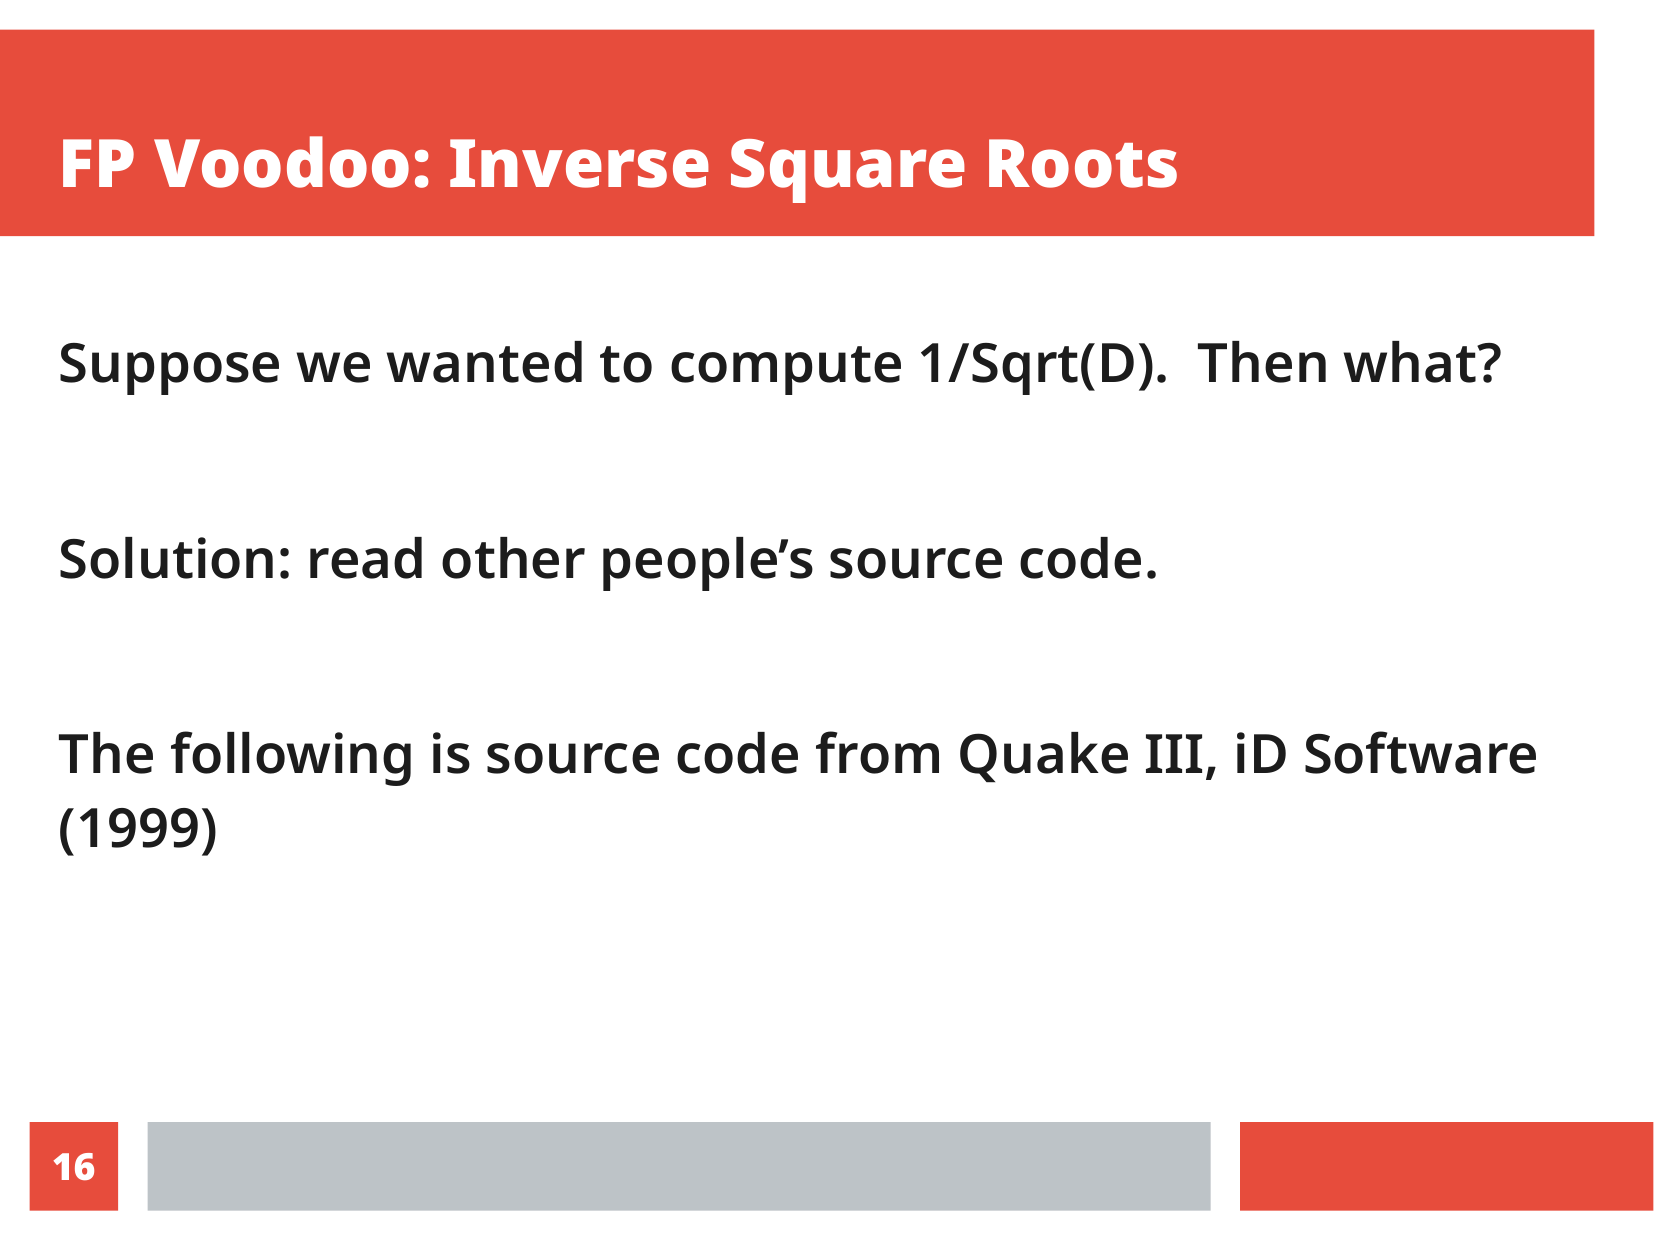

# FP Voodoo: Inverse Square Roots
Suppose we wanted to compute 1/Sqrt(D). Then what?
Solution: read other people’s source code.
The following is source code from Quake III, iD Software (1999)
16